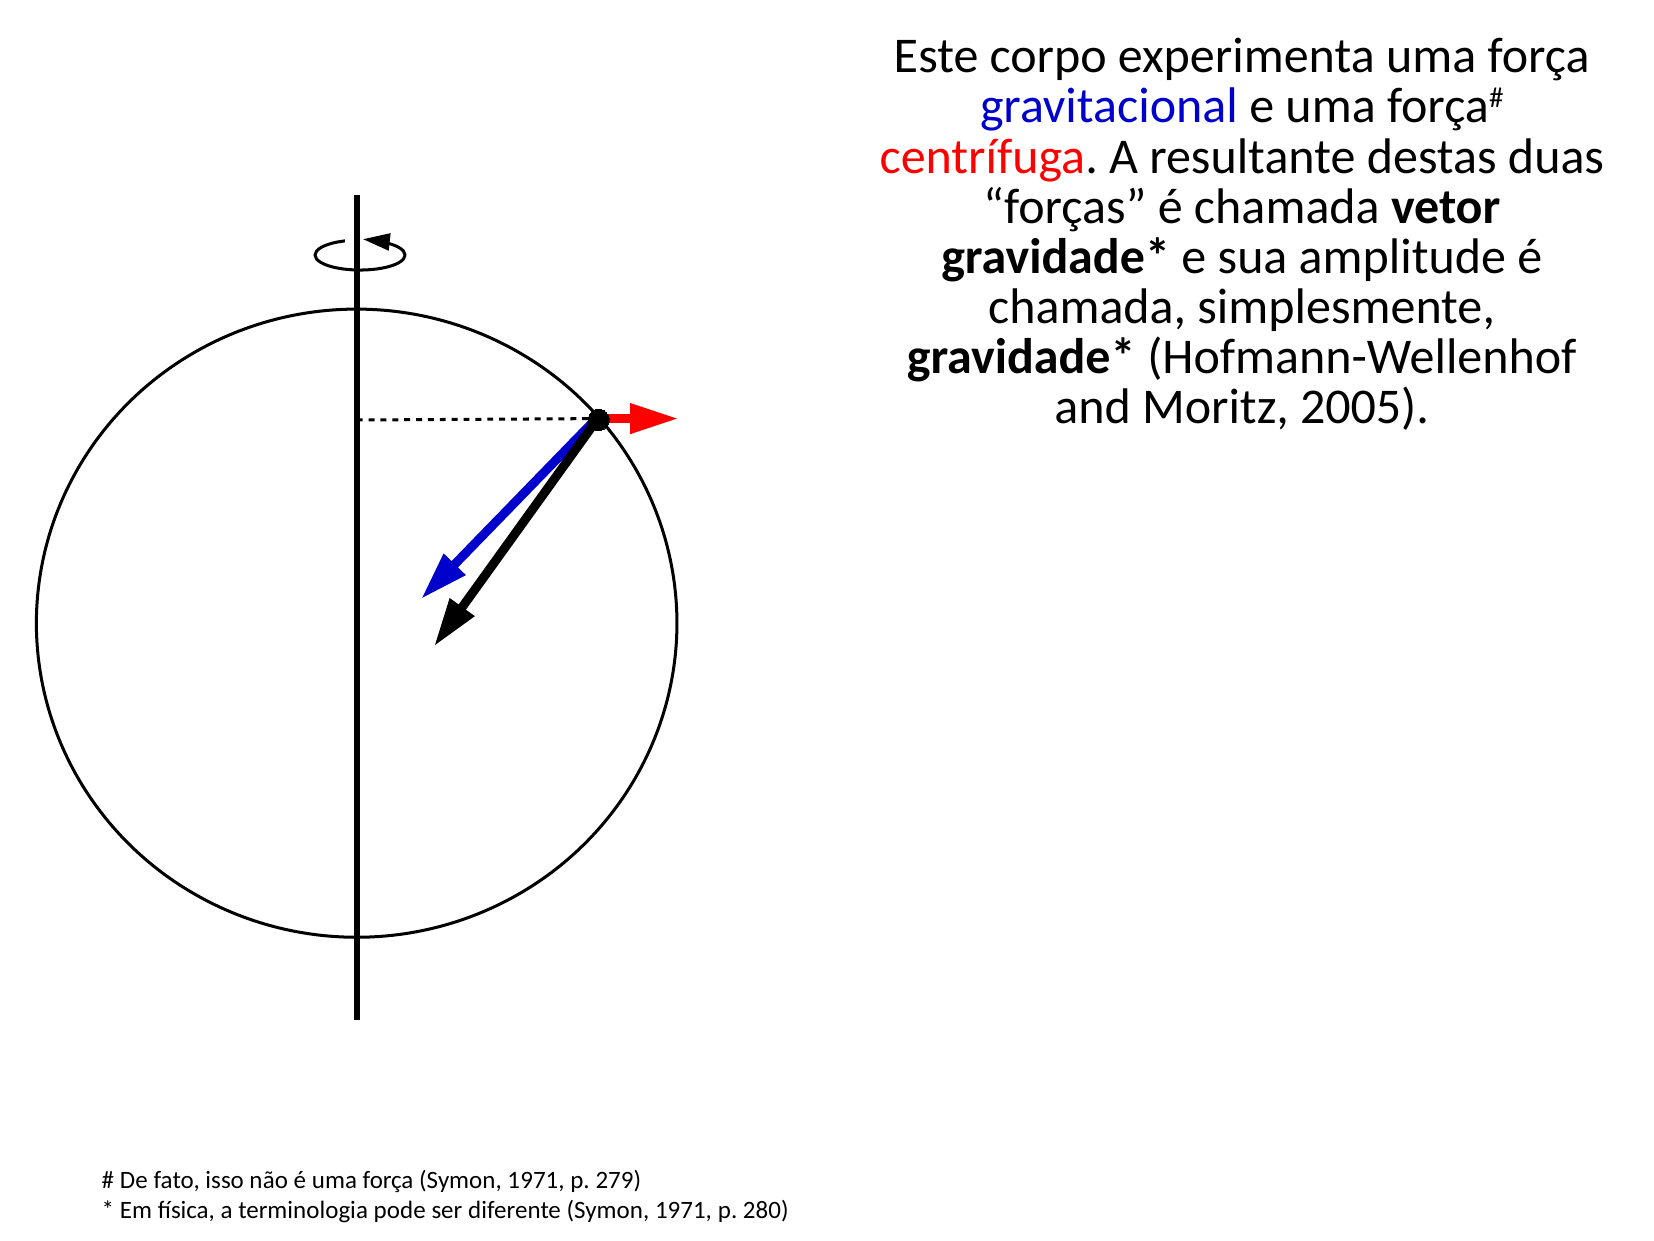

Este corpo experimenta uma força gravitacional e uma força# centrífuga. A resultante destas duas “forças” é chamada vetor gravidade* e sua amplitude é chamada, simplesmente, gravidade* (Hofmann-Wellenhof and Moritz, 2005).
# De fato, isso não é uma força (Symon, 1971, p. 279)
* Em física, a terminologia pode ser diferente (Symon, 1971, p. 280)